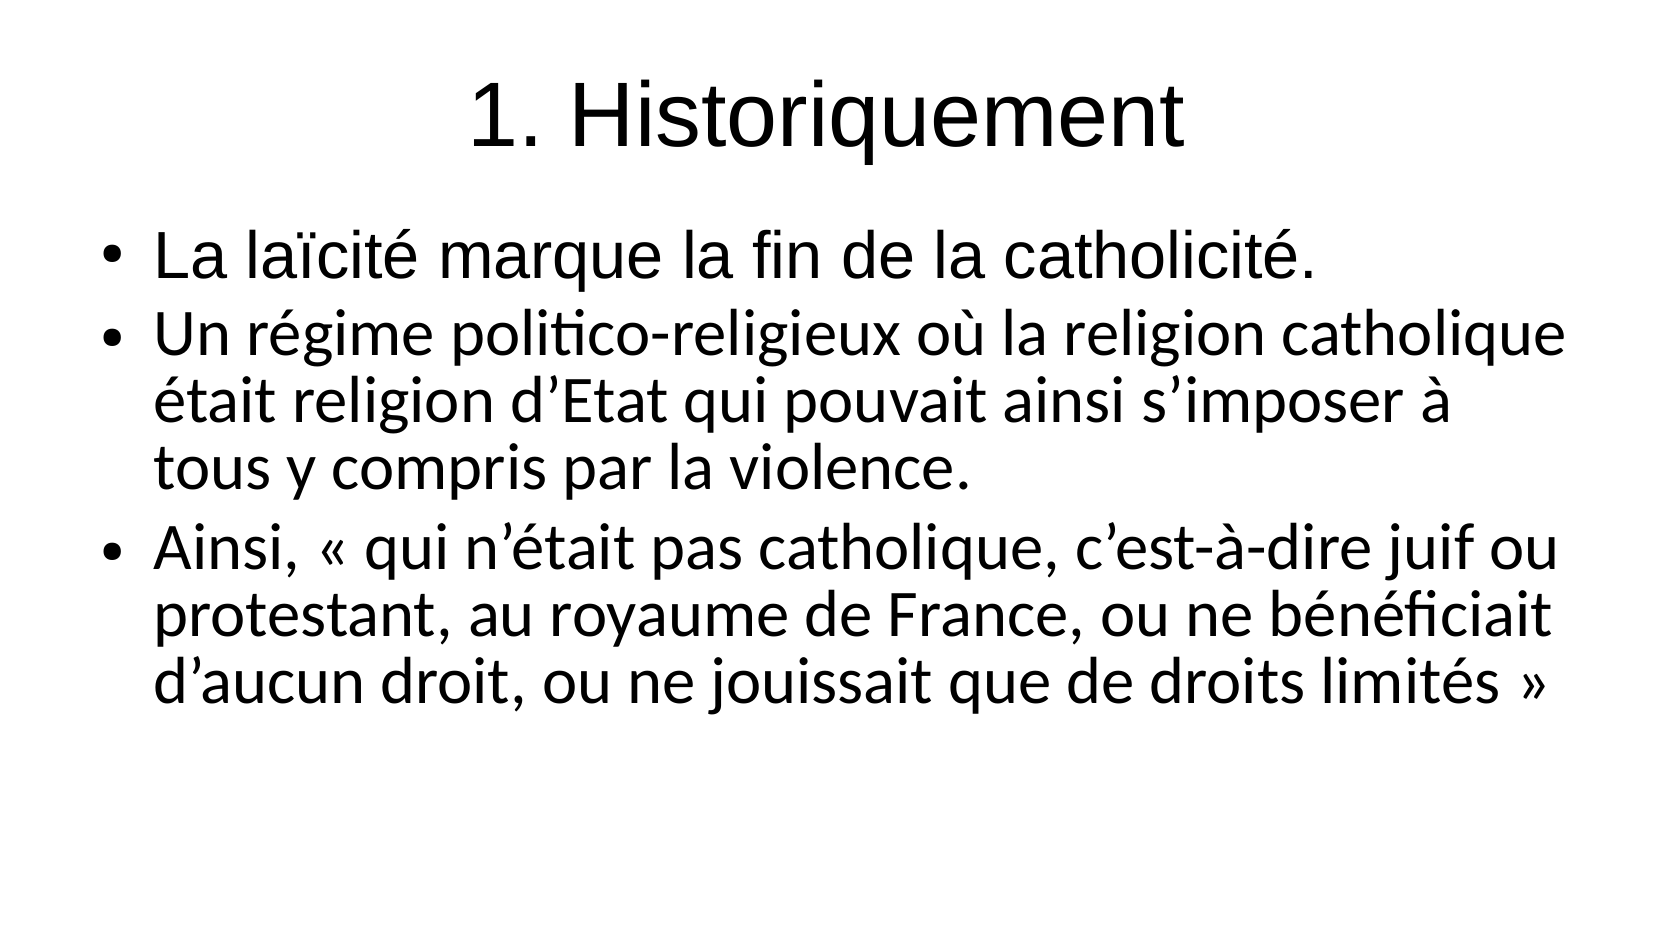

# 1. Historiquement
La laïcité marque la fin de la catholicité.
Un régime politico-religieux où la religion catholique était religion d’Etat qui pouvait ainsi s’imposer à tous y compris par la violence.
Ainsi, « qui n’était pas catholique, c’est-à-dire juif ou protestant, au royaume de France, ou ne bénéficiait d’aucun droit, ou ne jouissait que de droits limités »